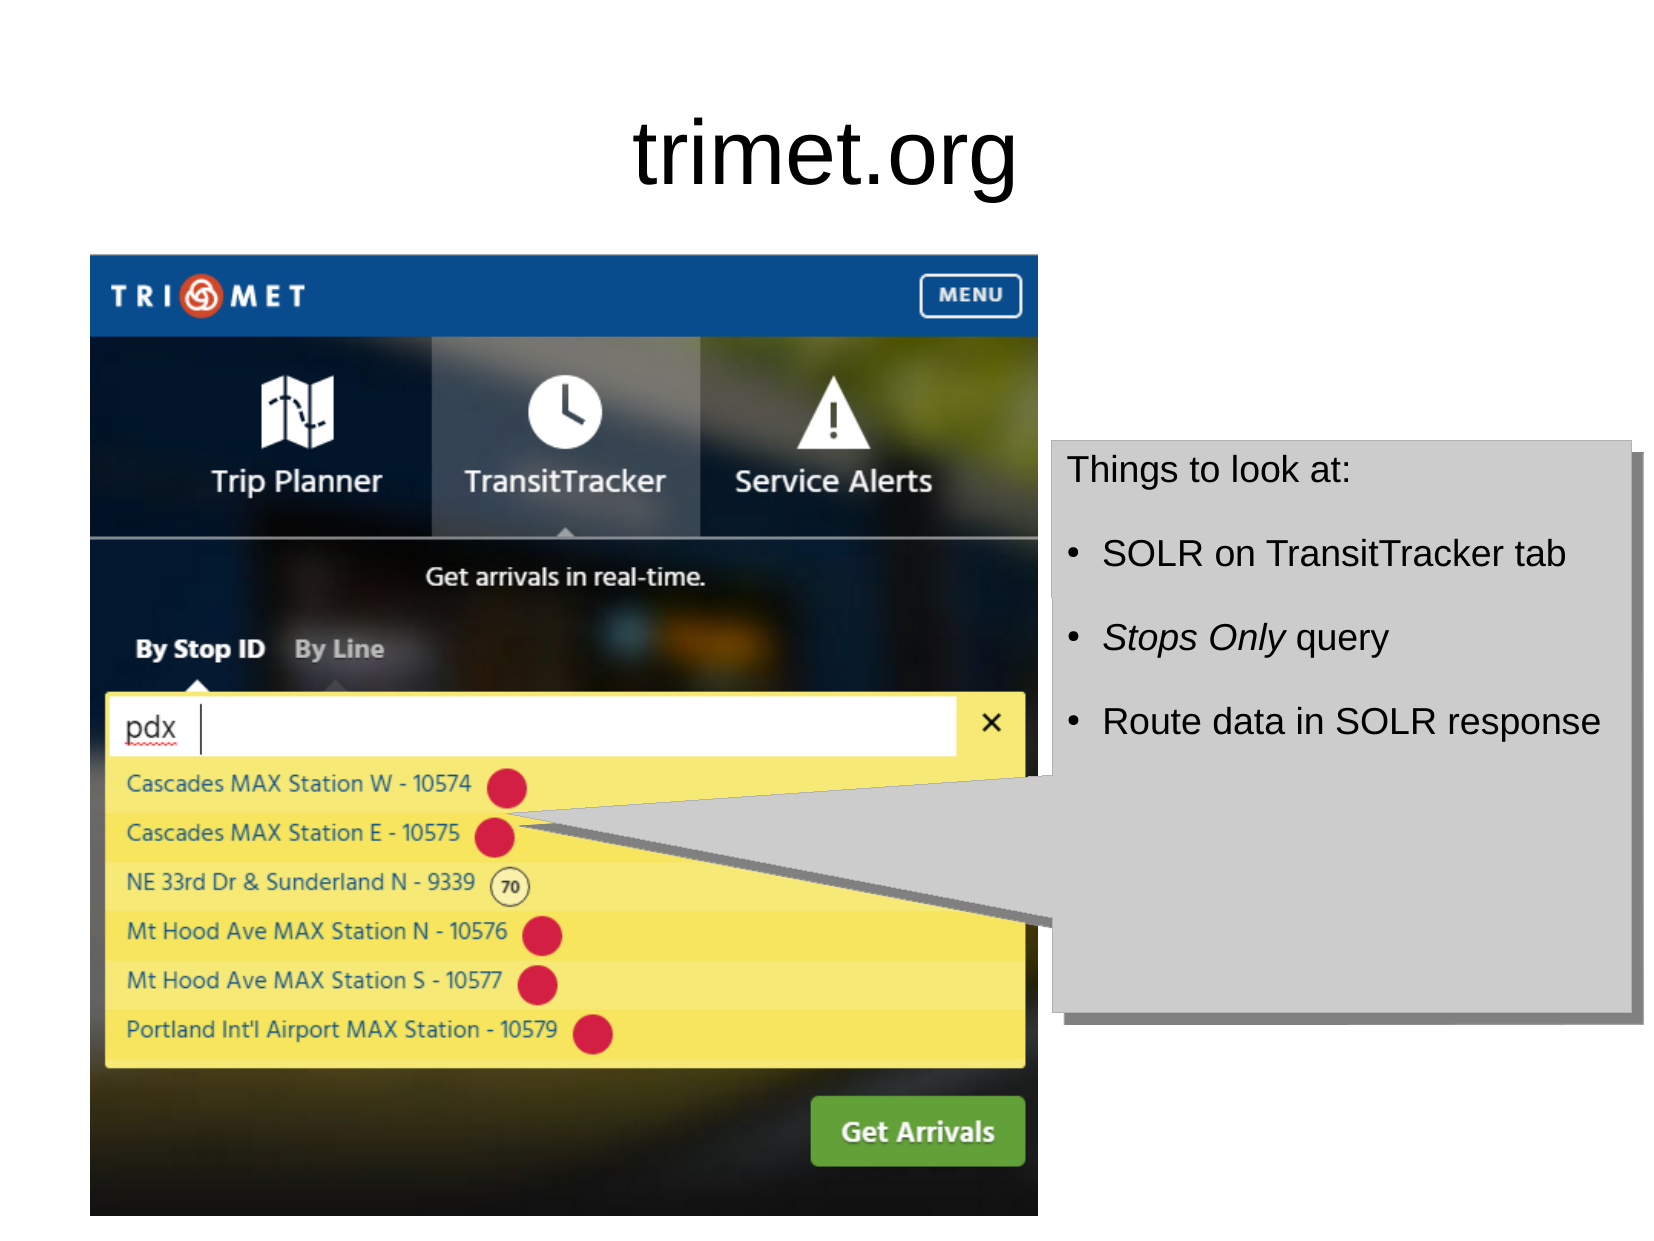

# trimet.org
Things to look at:
SOLR on TransitTracker tab
Stops Only query
Route data in SOLR response